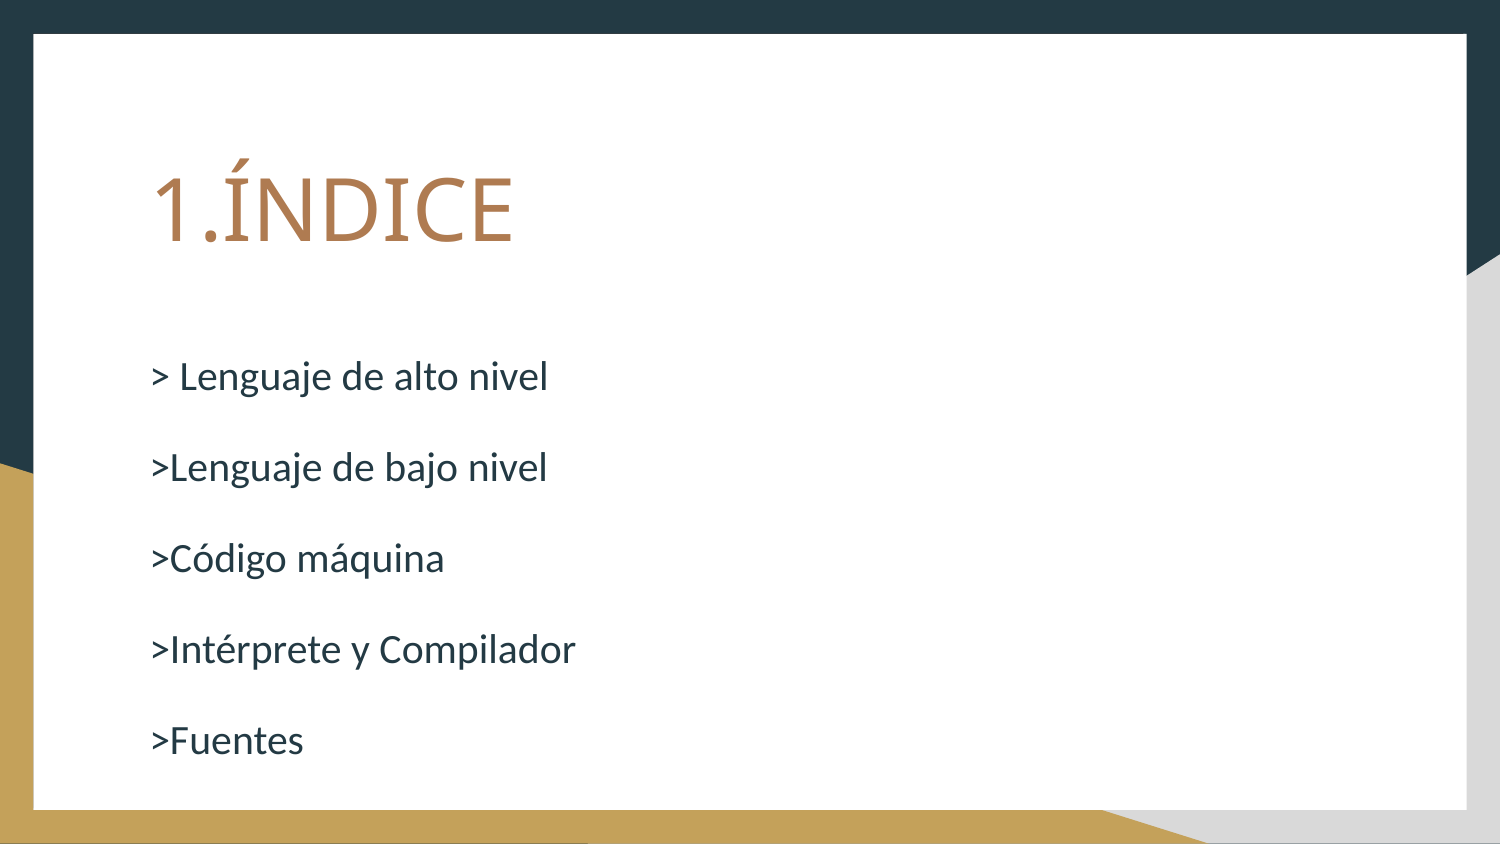

# 1.ÍNDICE
> Lenguaje de alto nivel
>Lenguaje de bajo nivel
>Código máquina
>Intérprete y Compilador
>Fuentes